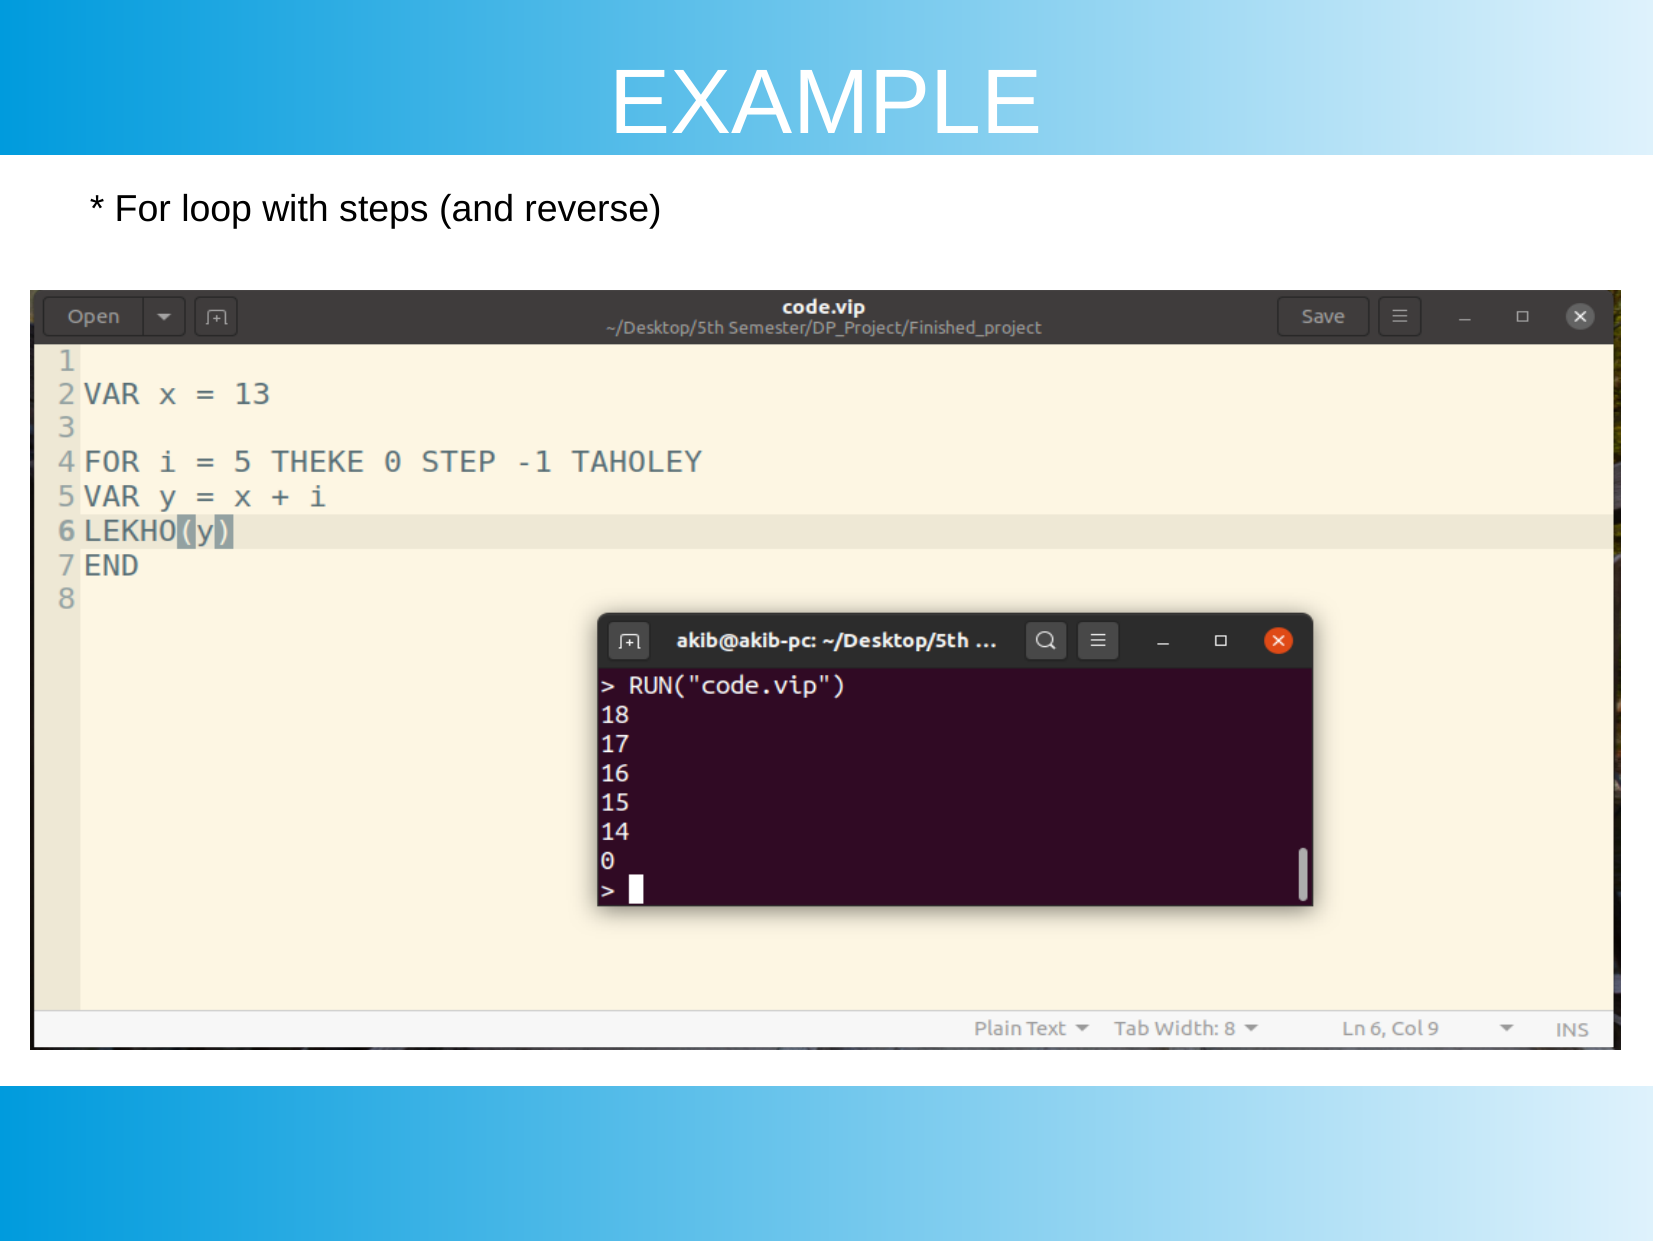

# EXAMPLE
* For loop with steps (and reverse)